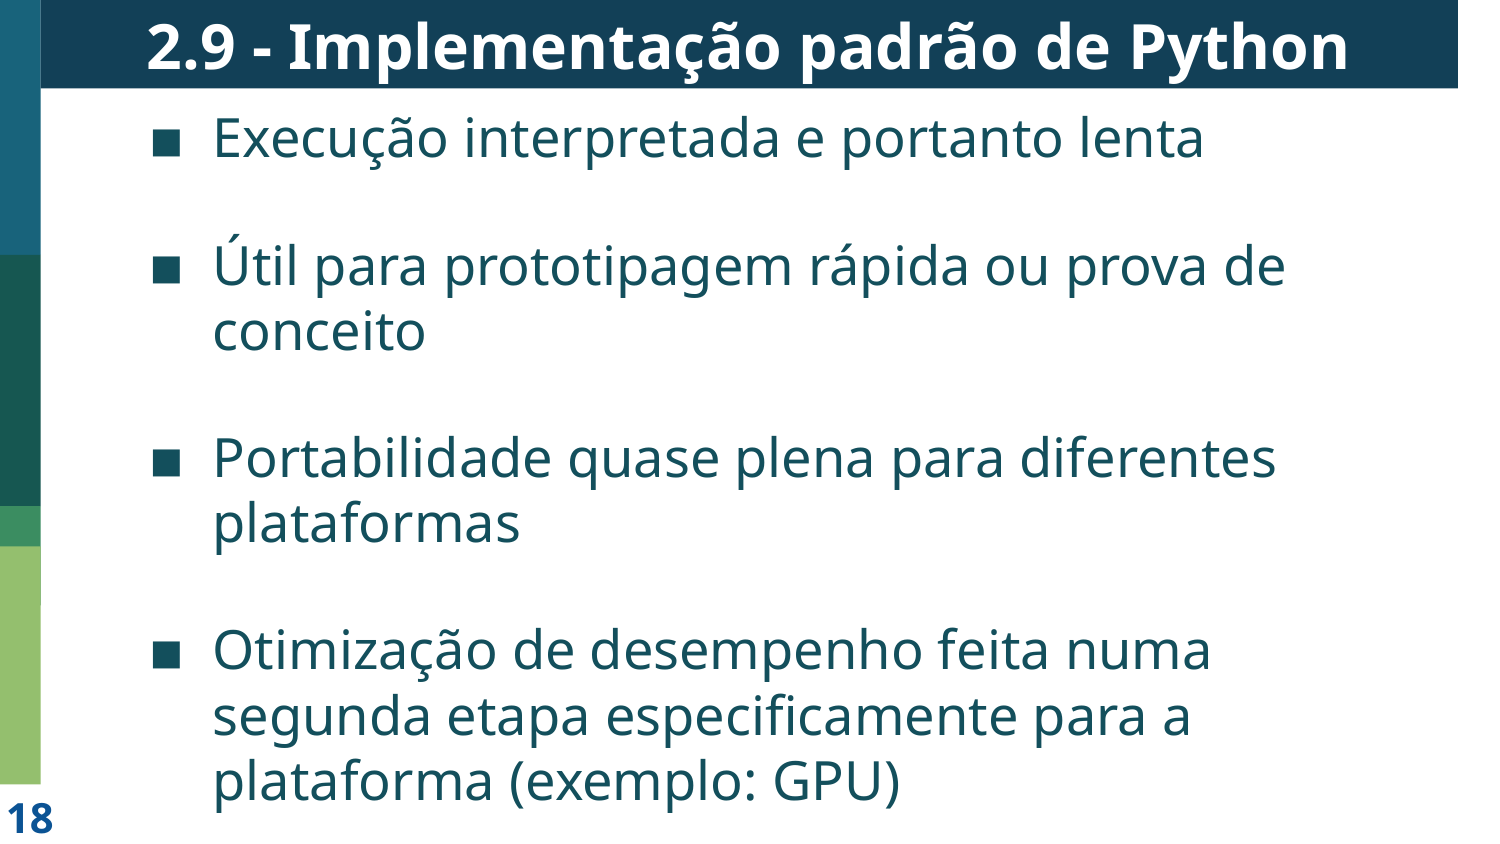

# 2.9 - Implementação padrão de Python
Execução interpretada e portanto lenta
Útil para prototipagem rápida ou prova de conceito
Portabilidade quase plena para diferentes plataformas
Otimização de desempenho feita numa segunda etapa especificamente para a plataforma (exemplo: GPU)